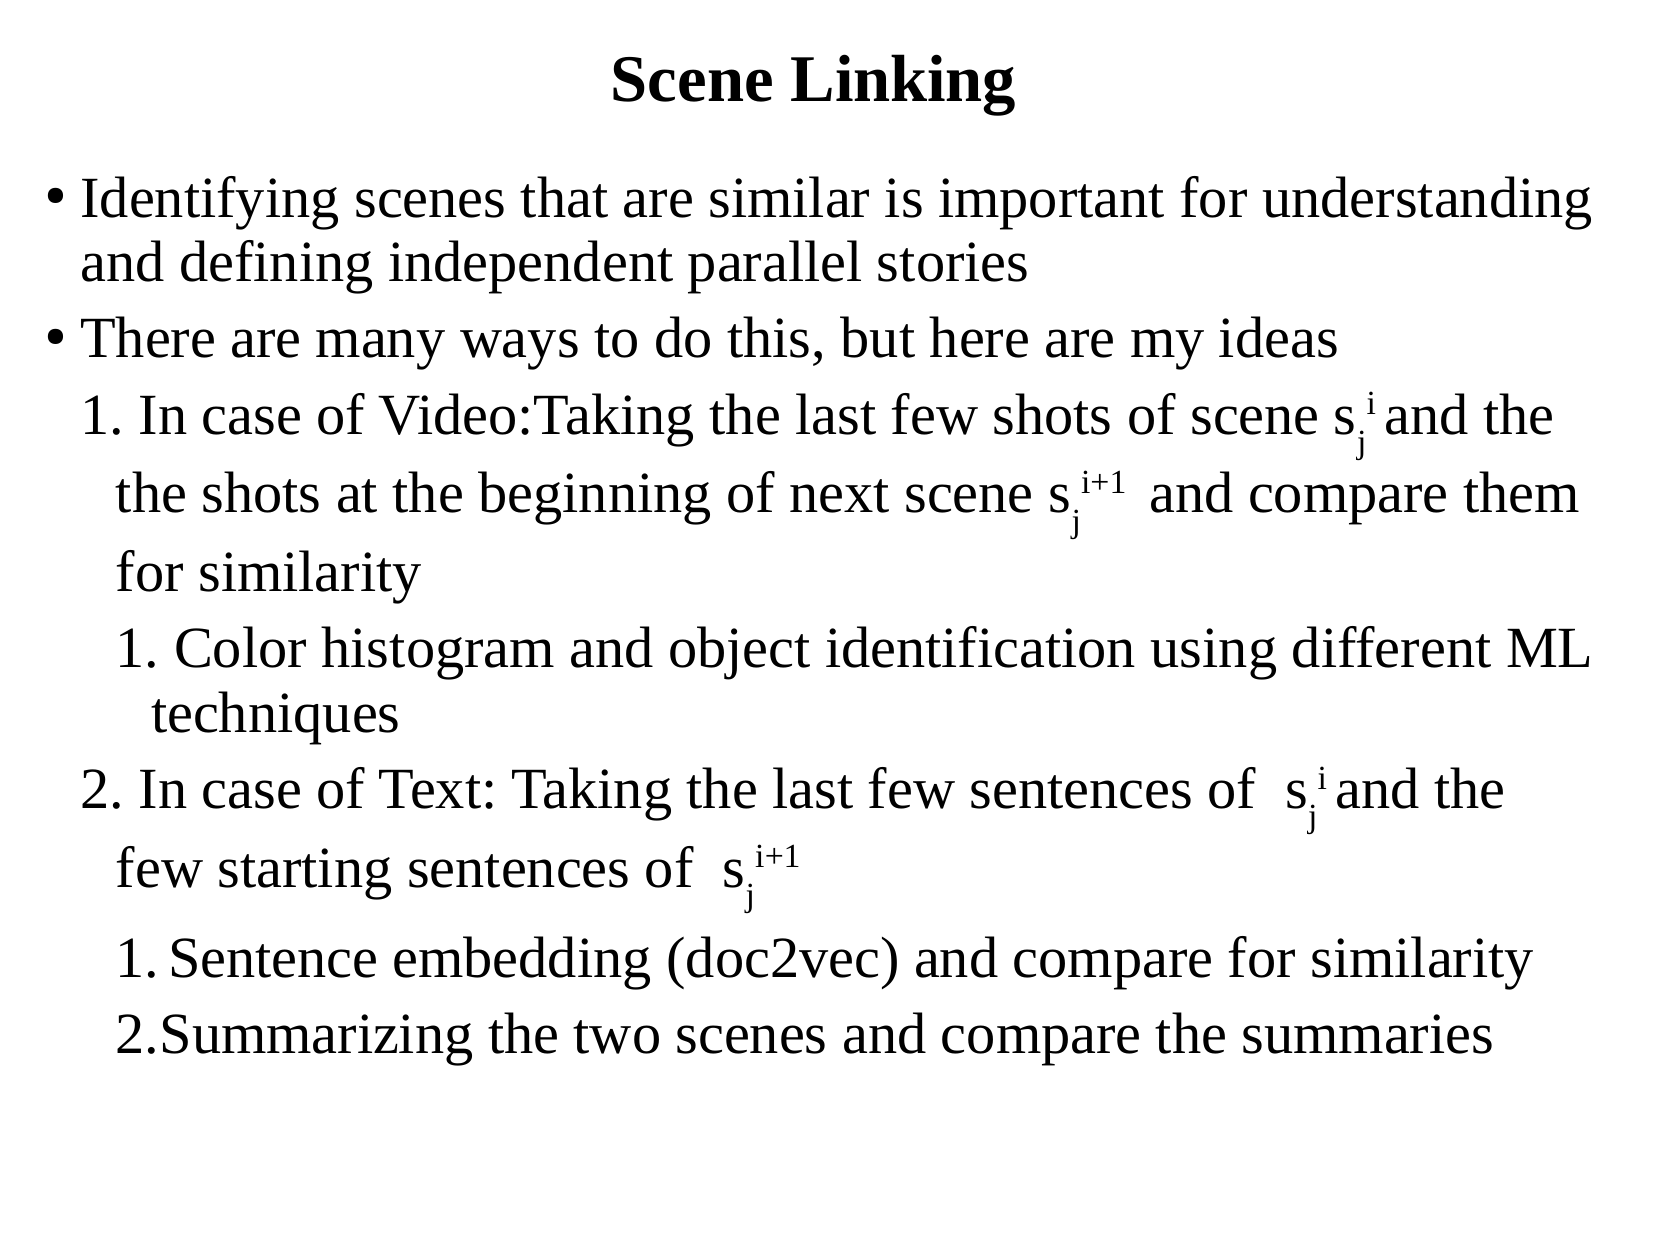

# Scene Linking
Identifying scenes that are similar is important for understanding and defining independent parallel stories
There are many ways to do this, but here are my ideas
 In case of Video:Taking the last few shots of scene sji and the the shots at the beginning of next scene sji+1 and compare them for similarity
 Color histogram and object identification using different ML techniques
 In case of Text: Taking the last few sentences of sji and the few starting sentences of sji+1
 Sentence embedding (doc2vec) and compare for similarity
Summarizing the two scenes and compare the summaries